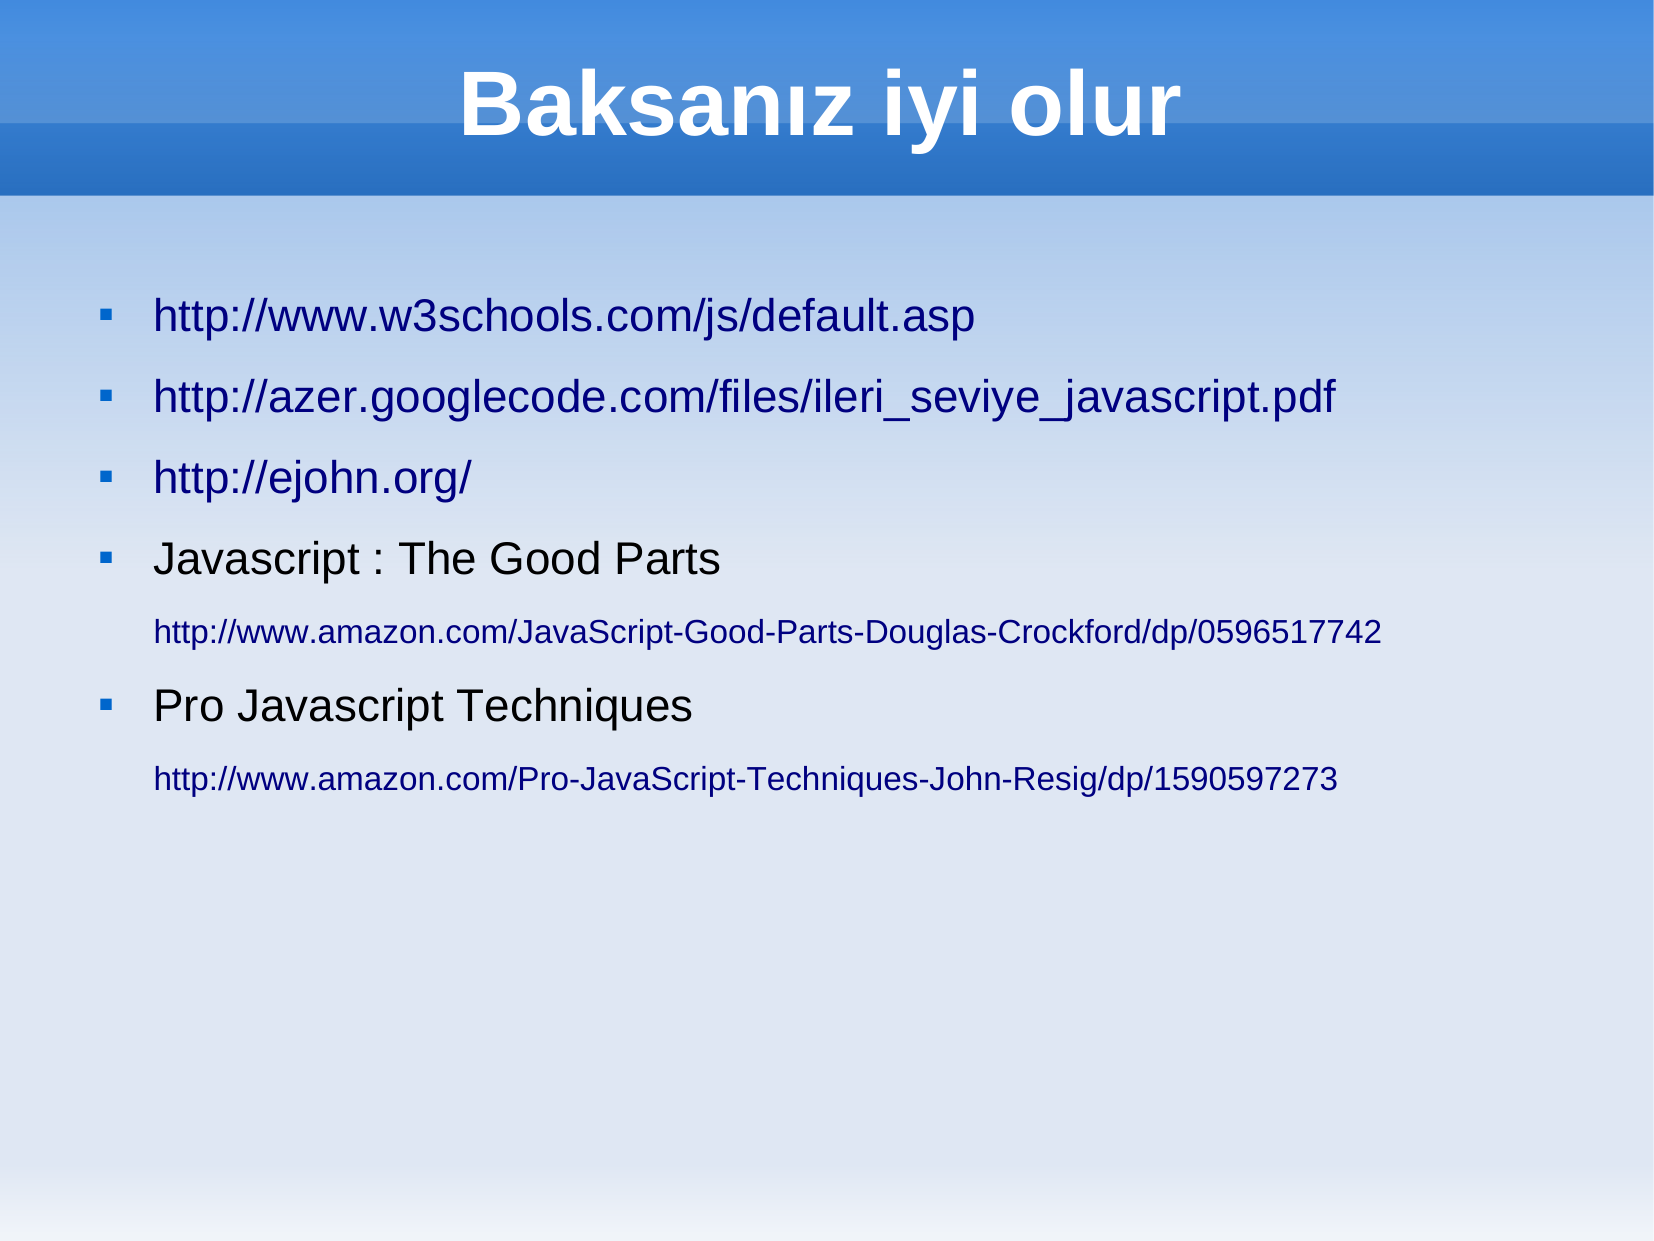

# Baksanız iyi olur
http://www.w3schools.com/js/default.asp
http://azer.googlecode.com/files/ileri_seviye_javascript.pdf
http://ejohn.org/
Javascript : The Good Parts
http://www.amazon.com/JavaScript-Good-Parts-Douglas-Crockford/dp/0596517742
Pro Javascript Techniques
http://www.amazon.com/Pro-JavaScript-Techniques-John-Resig/dp/1590597273